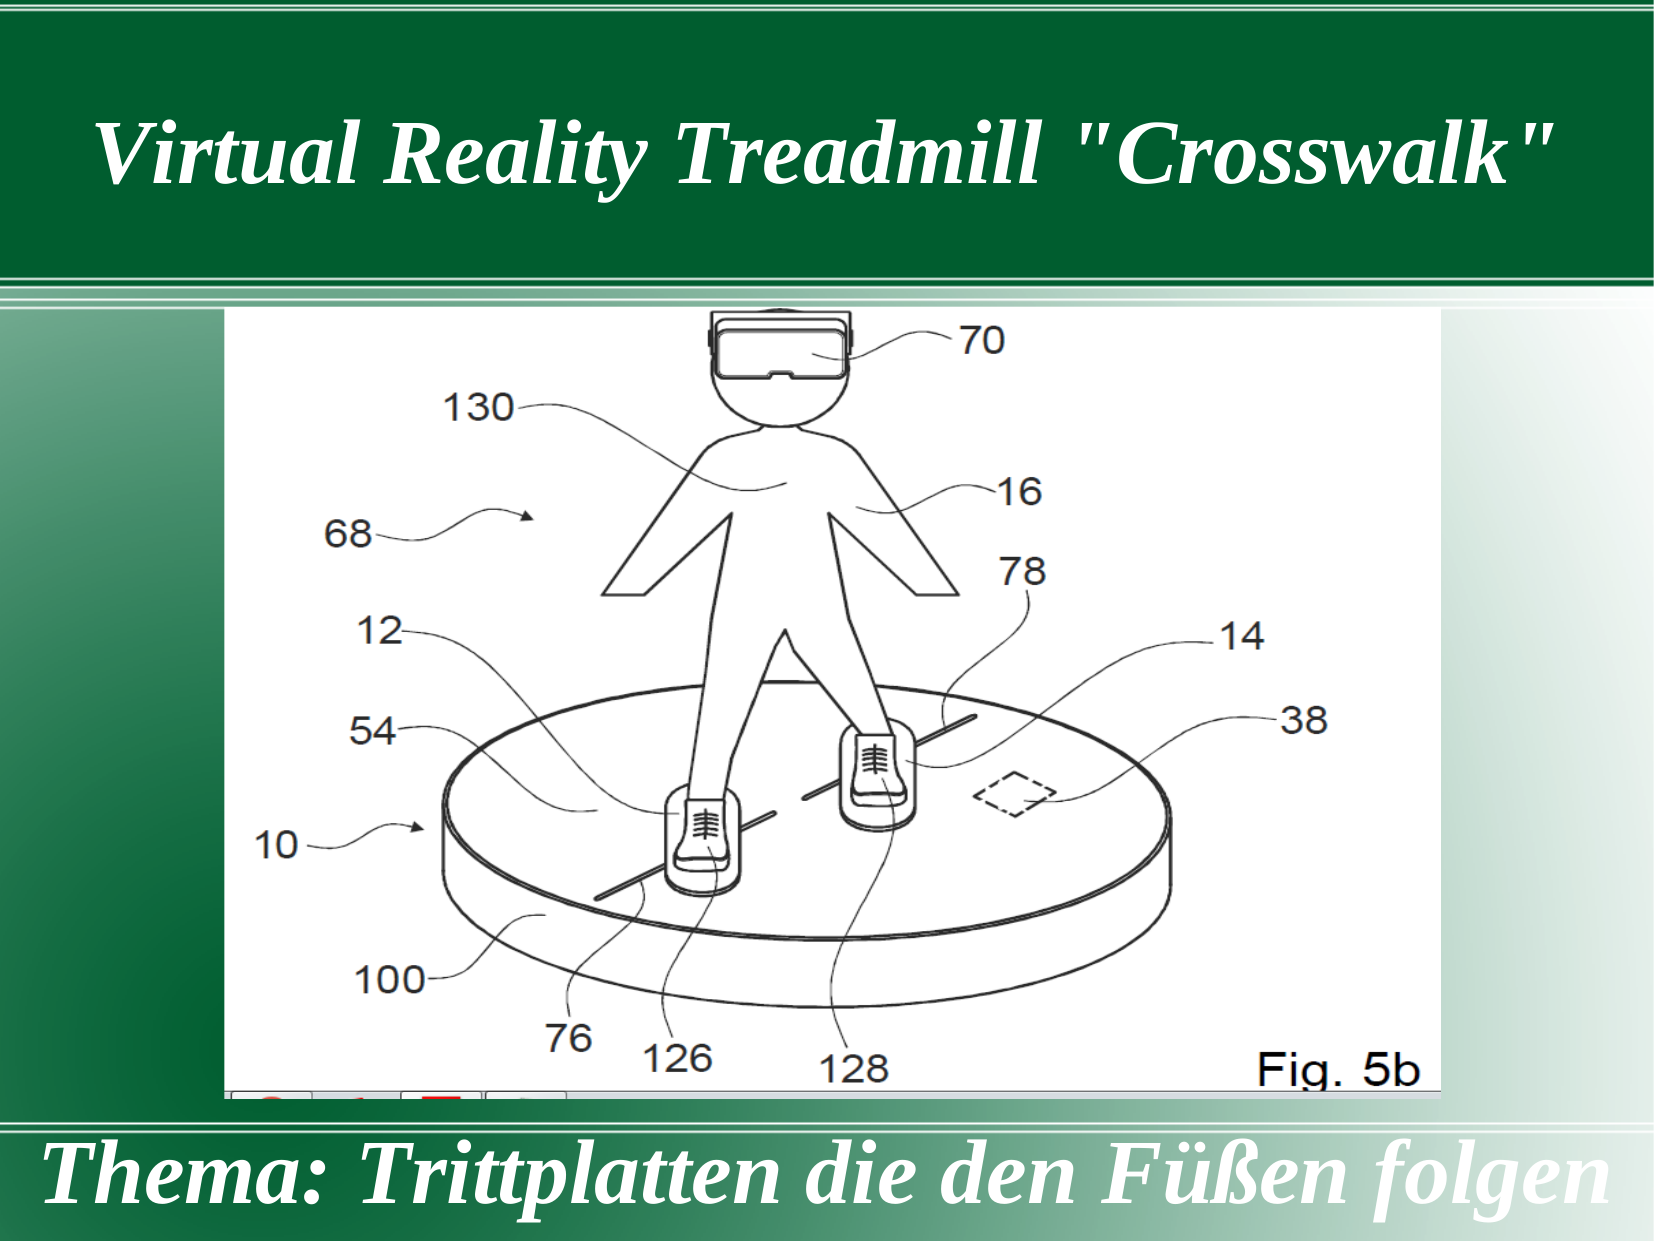

# Virtual Reality Treadmill "Crosswalk"
Thema: Trittplatten die den Füßen folgen